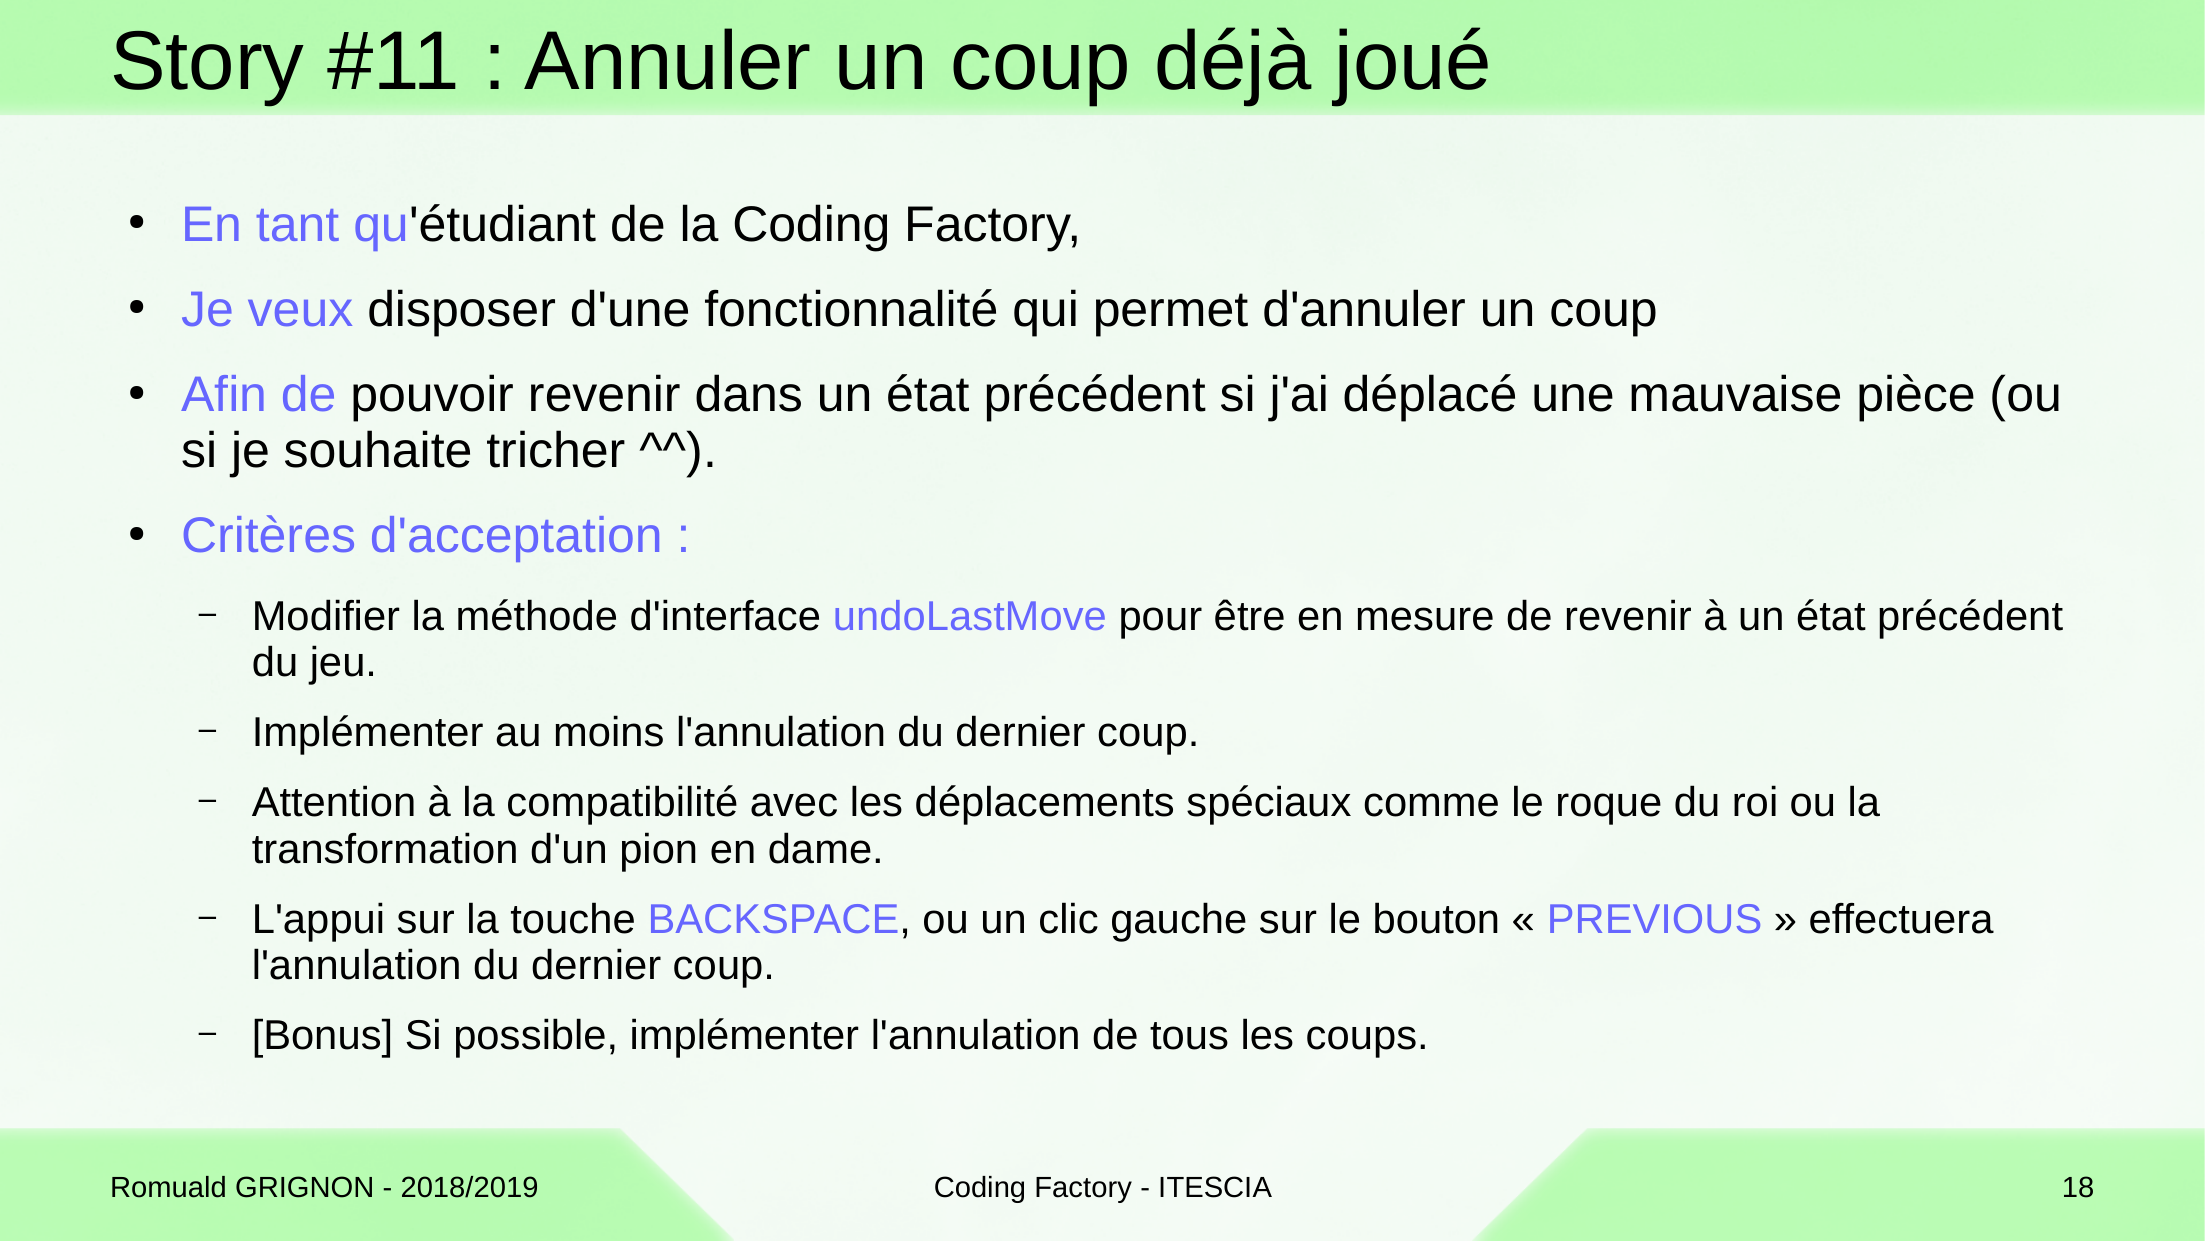

# Story #11 : Annuler un coup déjà joué
En tant qu'étudiant de la Coding Factory,
Je veux disposer d'une fonctionnalité qui permet d'annuler un coup
Afin de pouvoir revenir dans un état précédent si j'ai déplacé une mauvaise pièce (ou si je souhaite tricher ^^).
Critères d'acceptation :
Modifier la méthode d'interface undoLastMove pour être en mesure de revenir à un état précédent du jeu.
Implémenter au moins l'annulation du dernier coup.
Attention à la compatibilité avec les déplacements spéciaux comme le roque du roi ou la transformation d'un pion en dame.
L'appui sur la touche BACKSPACE, ou un clic gauche sur le bouton « PREVIOUS » effectuera l'annulation du dernier coup.
[Bonus] Si possible, implémenter l'annulation de tous les coups.
Romuald GRIGNON - 2018/2019
Coding Factory - ITESCIA
18